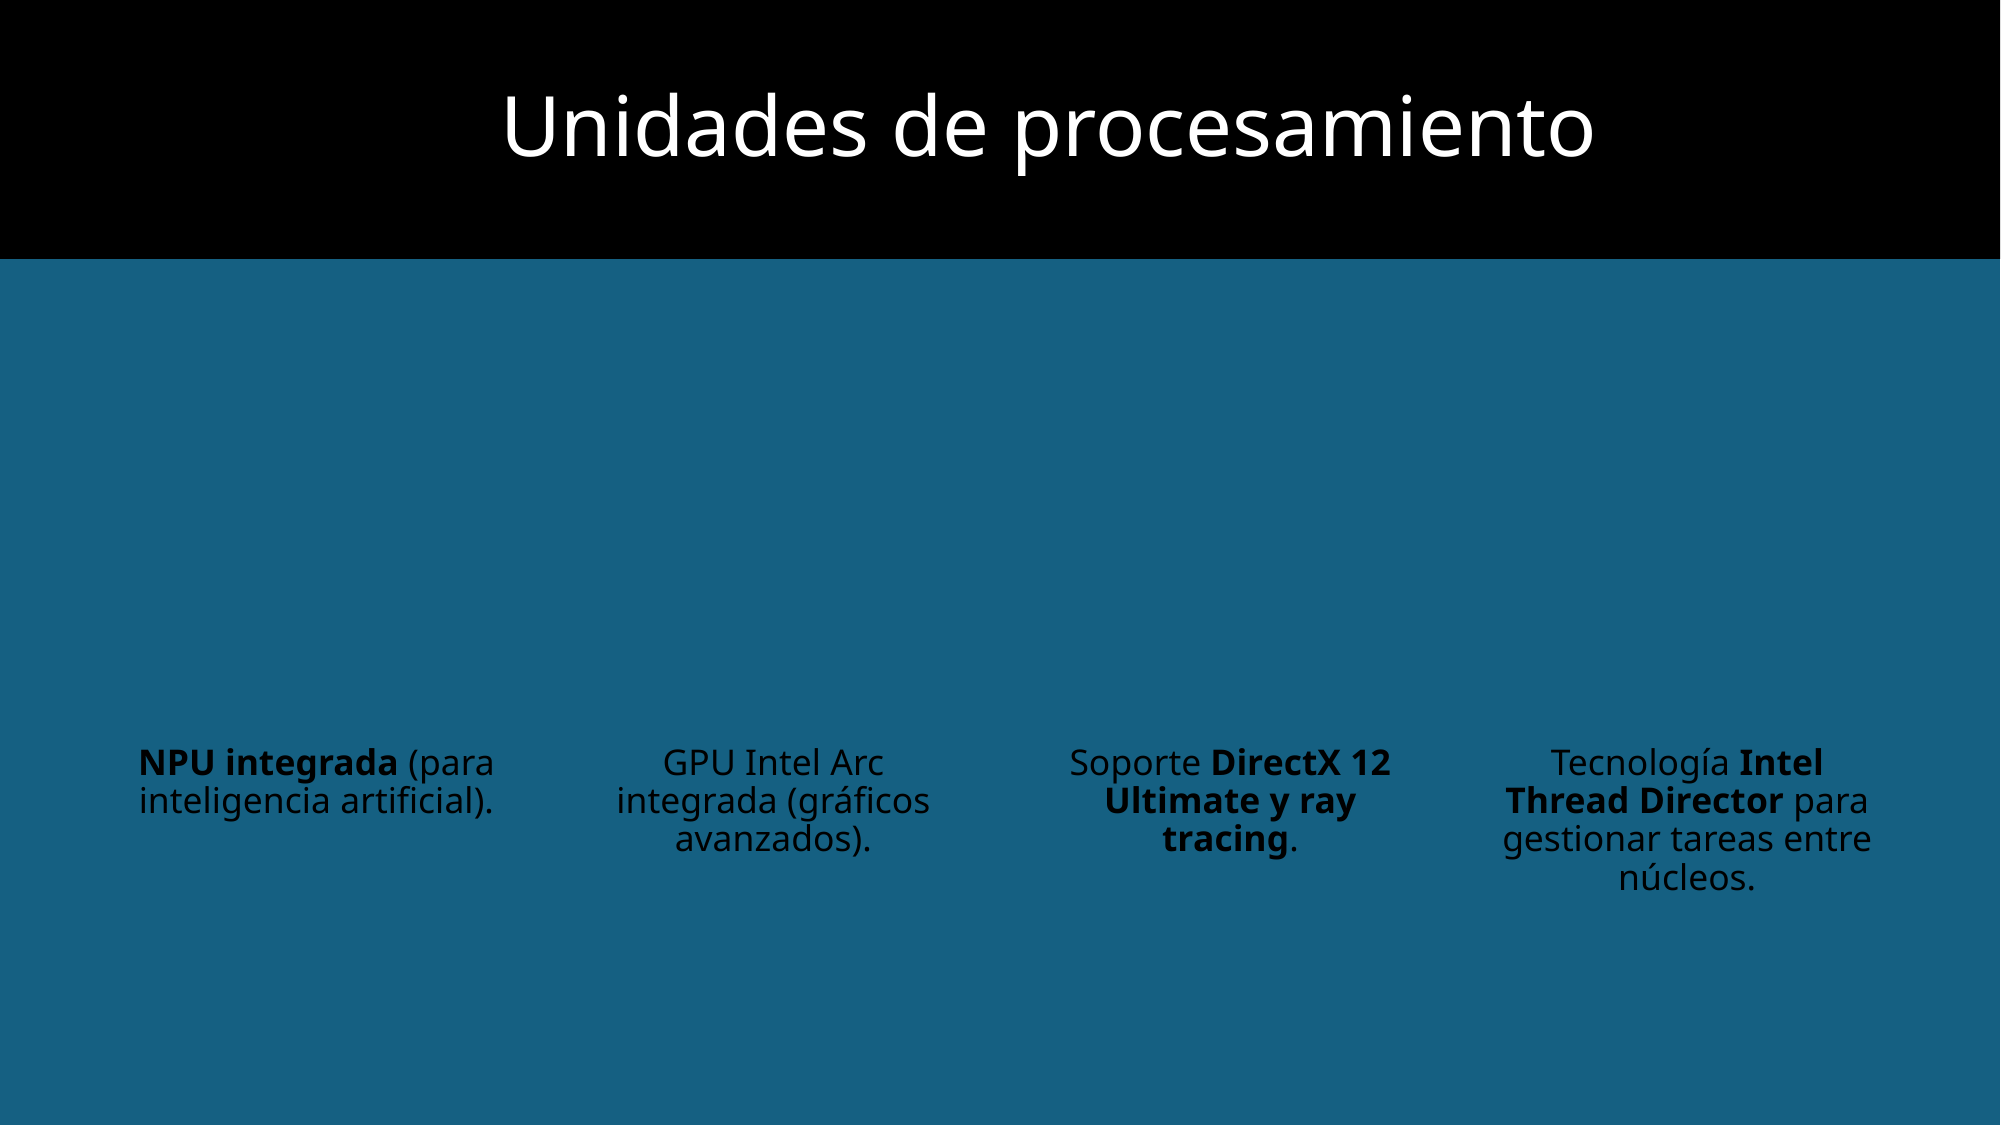

# Unidades de procesamiento
NPU integrada (para inteligencia artificial).
GPU Intel Arc integrada (gráficos avanzados).
Soporte DirectX 12 Ultimate y ray tracing.
Tecnología Intel Thread Director para gestionar tareas entre núcleos.